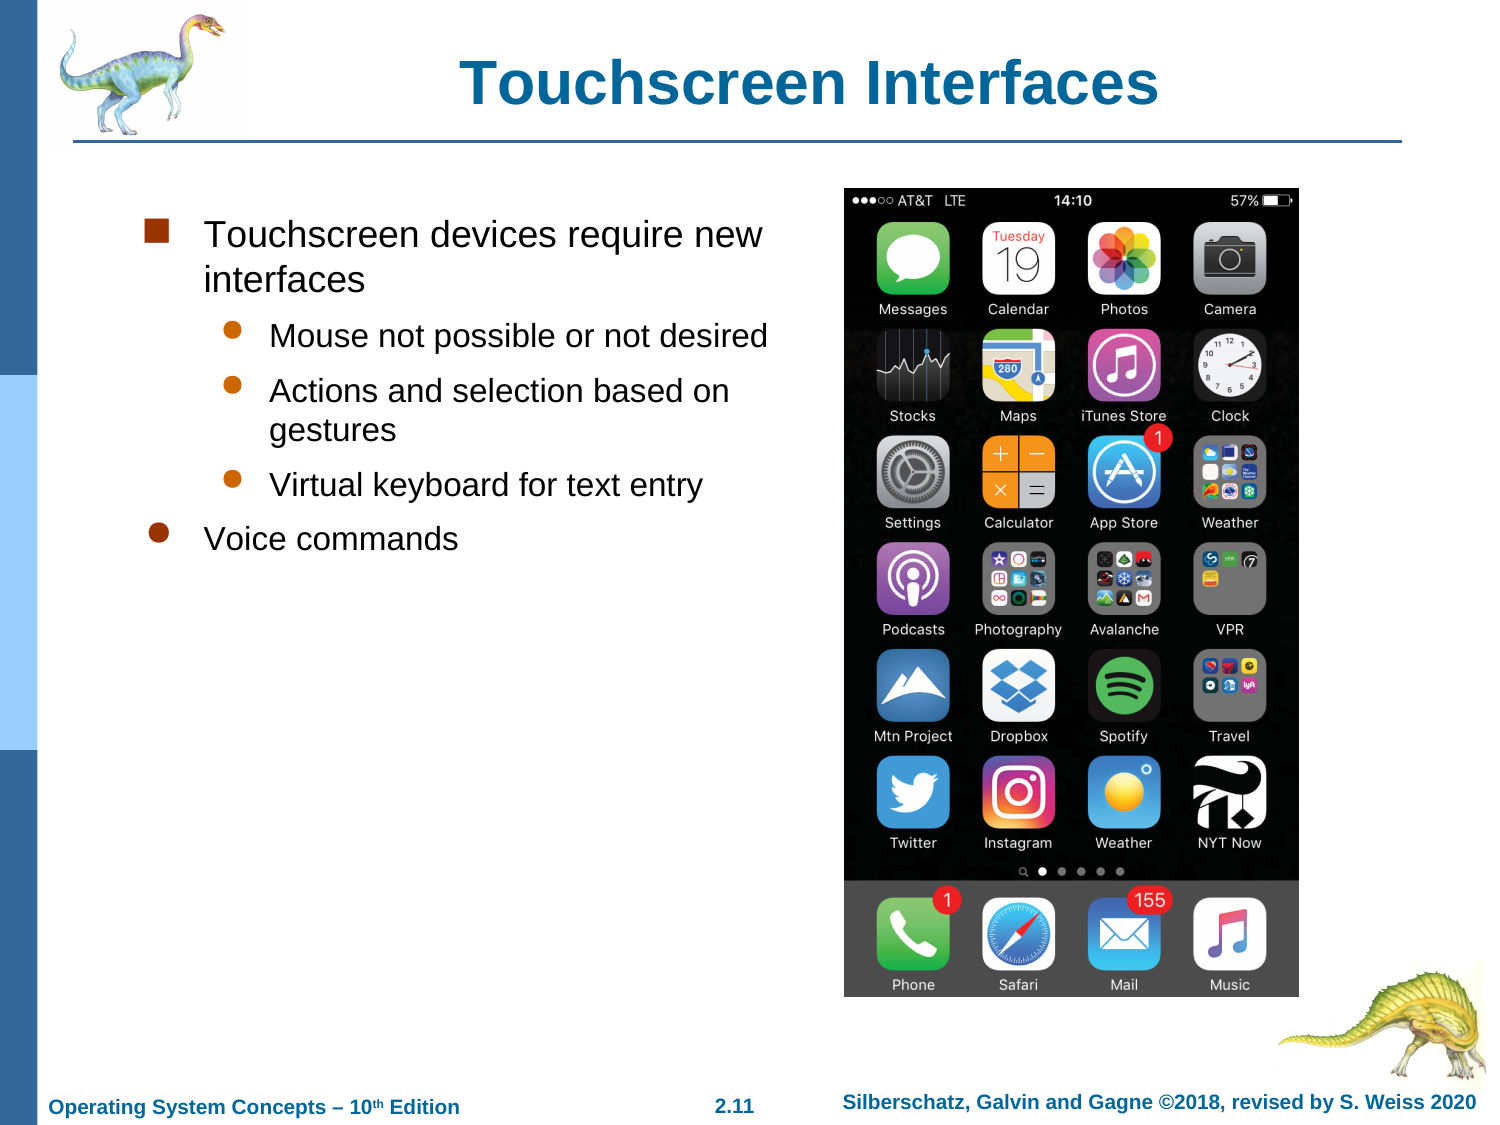

# Touchscreen Interfaces
Touchscreen devices require new interfaces
Mouse not possible or not desired
Actions and selection based on gestures
Virtual keyboard for text entry
Voice commands